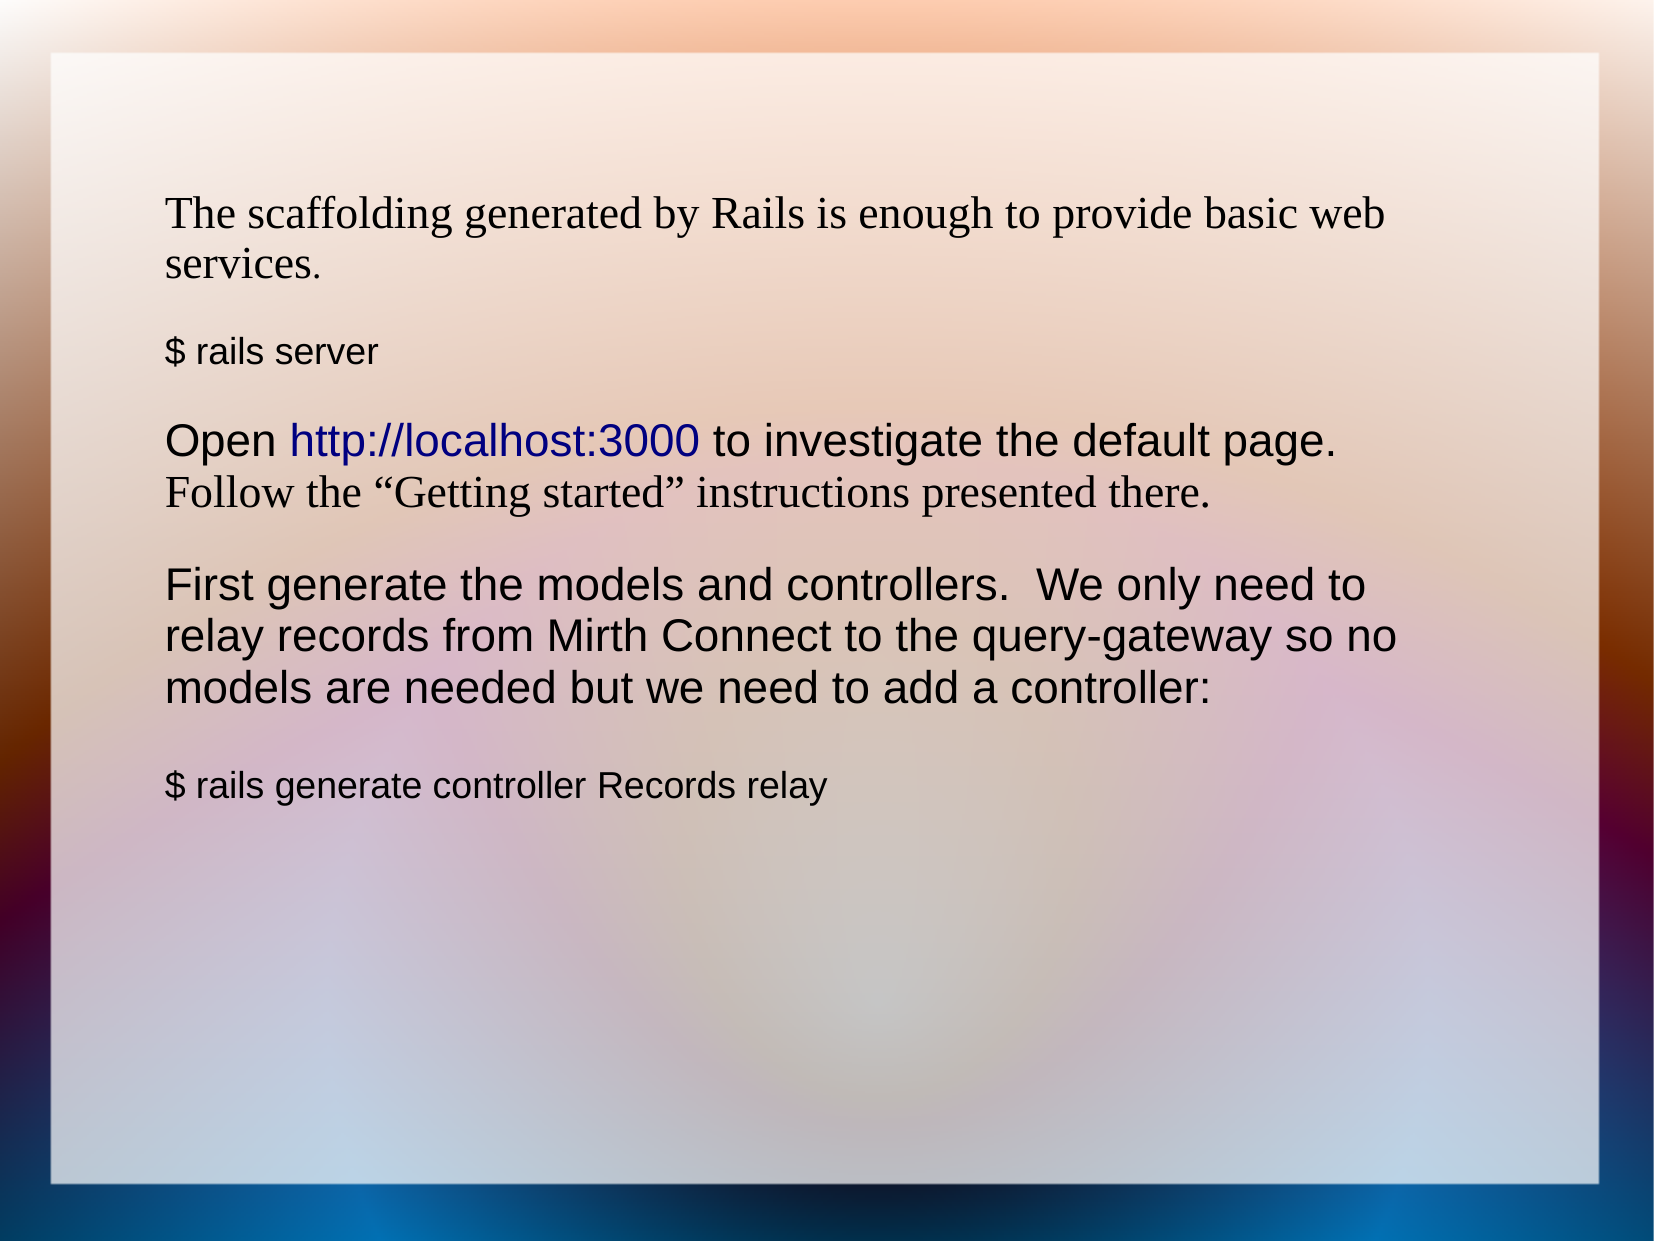

The scaffolding generated by Rails is enough to provide basic web services.
$ rails server
Open http://localhost:3000 to investigate the default page. Follow the “Getting started” instructions presented there.
First generate the models and controllers. We only need to relay records from Mirth Connect to the query-gateway so no models are needed but we need to add a controller:
$ rails generate controller Records relay